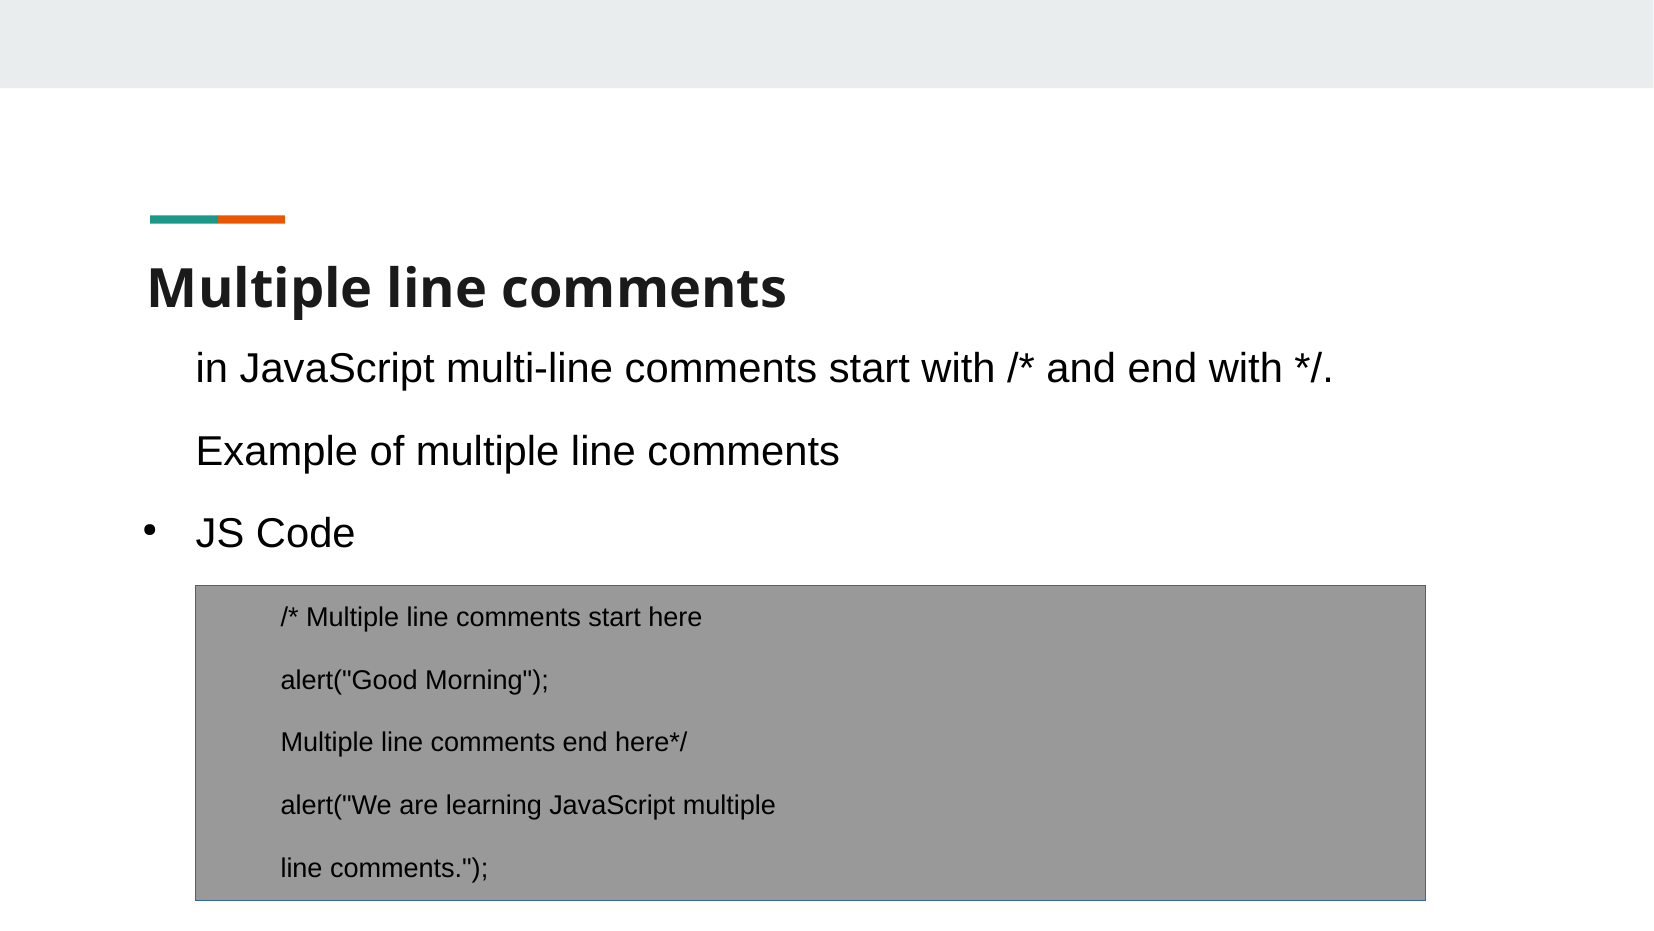

Multiple line comments
# in JavaScript multi-line comments start with /* and end with */.
Example of multiple line comments
JS Code
/* Multiple line comments start here
alert("Good Morning");
Multiple line comments end here*/
alert("We are learning JavaScript multiple
line comments.");